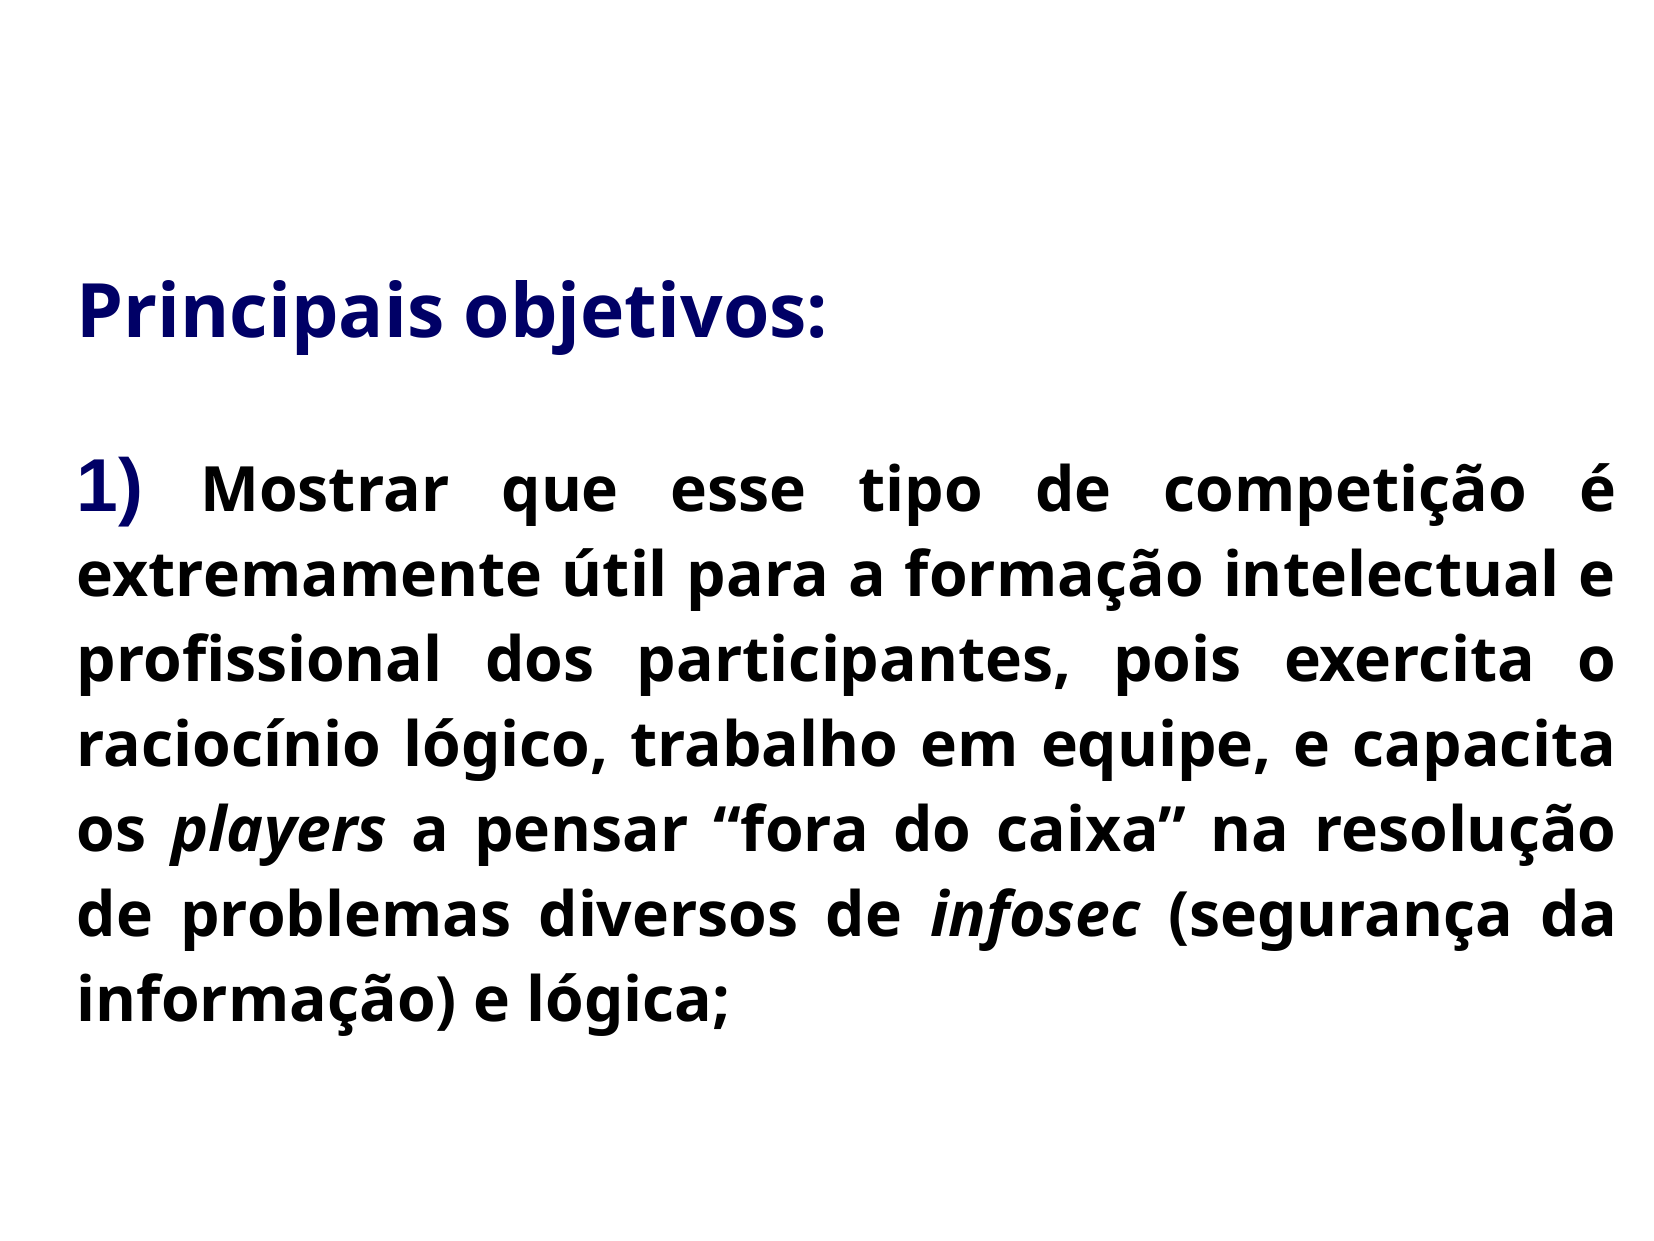

# Principais objetivos:
1) Mostrar que esse tipo de competição é extremamente útil para a formação intelectual e profissional dos participantes, pois exercita o raciocínio lógico, trabalho em equipe, e capacita os players a pensar “fora do caixa” na resolução de problemas diversos de infosec (segurança da informação) e lógica;